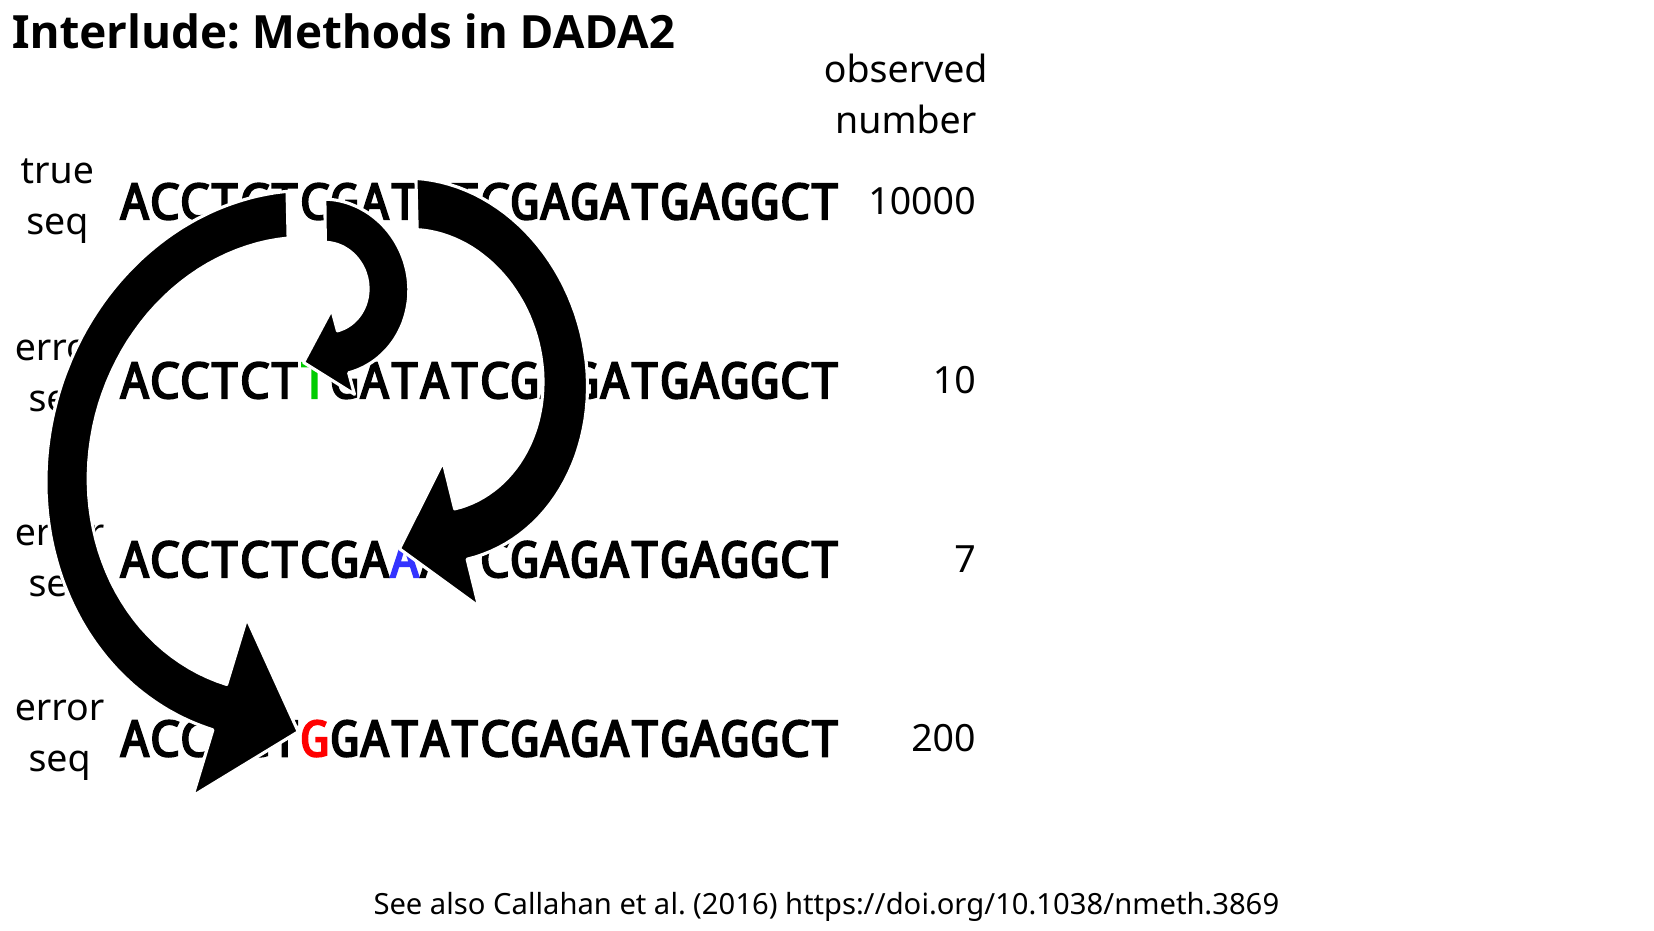

# Interlude: Methods in DADA2
observed
number
true
seq
ACCTCTCGATATCGAGATGAGGCT
10000
error
seq
ACCTCTTGATATCGAGATGAGGCT
10
error
seq
ACCTCTCGAAATCGAGATGAGGCT
7
error
seq
ACCTCTGGATATCGAGATGAGGCT
200
See also Callahan et al. (2016) https://doi.org/10.1038/nmeth.3869